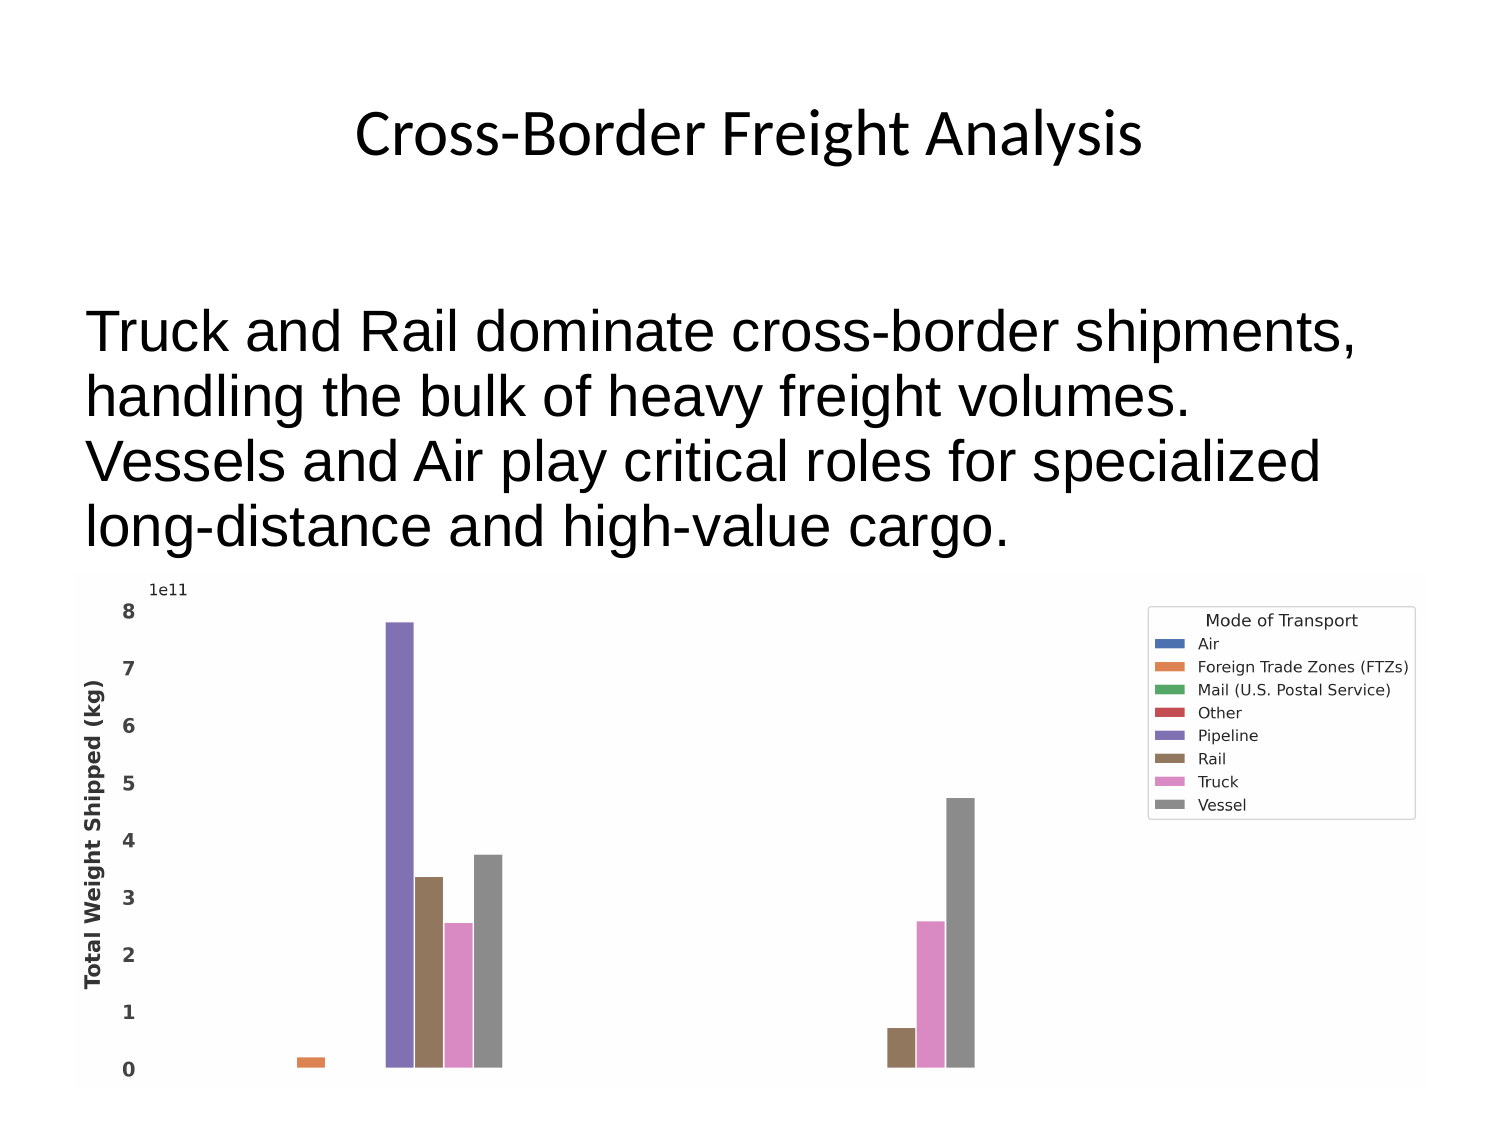

# Cross-Border Freight Analysis
Truck and Rail dominate cross-border shipments, handling the bulk of heavy freight volumes. Vessels and Air play critical roles for specialized long-distance and high-value cargo.